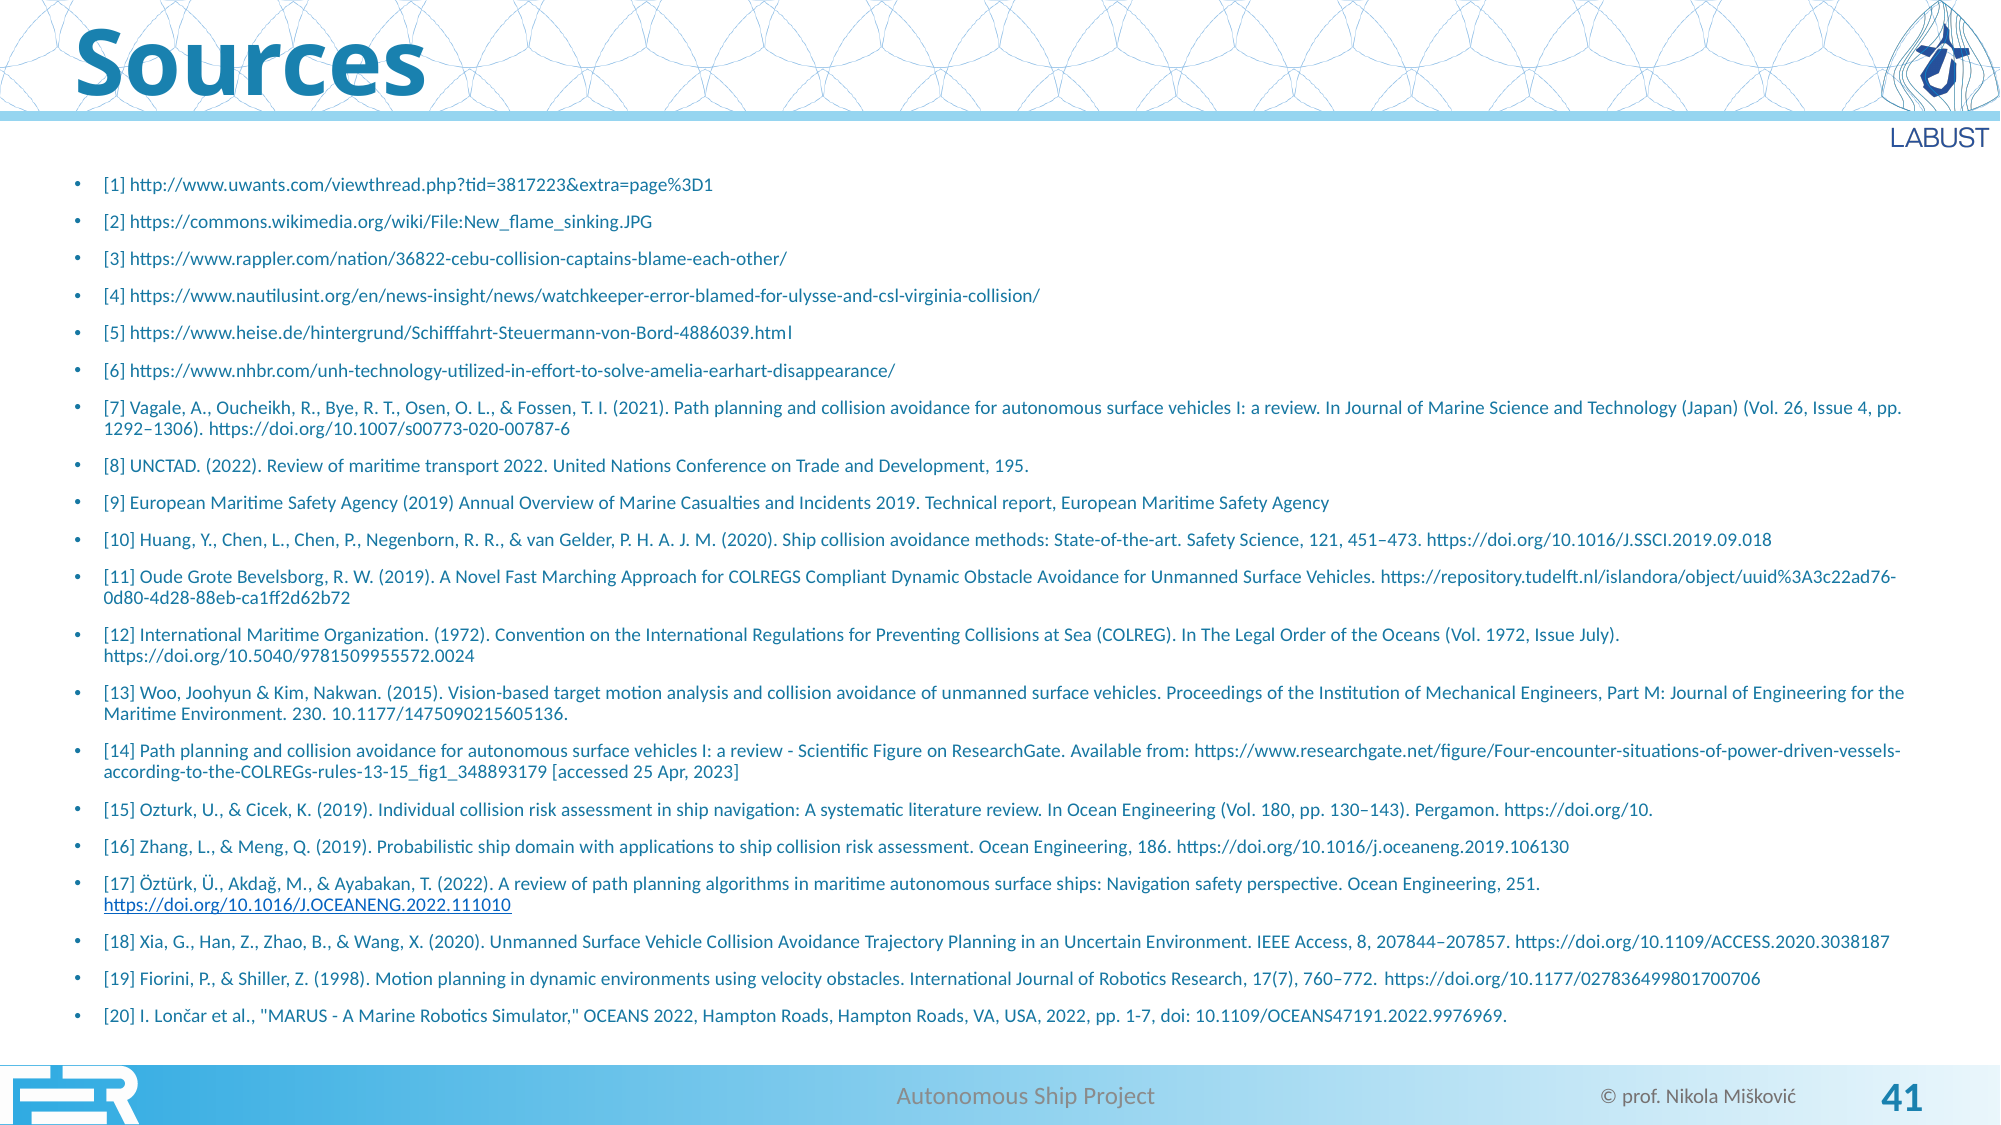

# Sources
[1] http://www.uwants.com/viewthread.php?tid=3817223&extra=page%3D1
[2] https://commons.wikimedia.org/wiki/File:New_flame_sinking.JPG
[3] https://www.rappler.com/nation/36822-cebu-collision-captains-blame-each-other/
[4] https://www.nautilusint.org/en/news-insight/news/watchkeeper-error-blamed-for-ulysse-and-csl-virginia-collision/
[5] https://www.heise.de/hintergrund/Schifffahrt-Steuermann-von-Bord-4886039.html
[6] https://www.nhbr.com/unh-technology-utilized-in-effort-to-solve-amelia-earhart-disappearance/
[7] Vagale, A., Oucheikh, R., Bye, R. T., Osen, O. L., & Fossen, T. I. (2021). Path planning and collision avoidance for autonomous surface vehicles I: a review. In Journal of Marine Science and Technology (Japan) (Vol. 26, Issue 4, pp. 1292–1306). https://doi.org/10.1007/s00773-020-00787-6
[8] UNCTAD. (2022). Review of maritime transport 2022. United Nations Conference on Trade and Development, 195.
[9] European Maritime Safety Agency (2019) Annual Overview of Marine Casualties and Incidents 2019. Technical report, European Maritime Safety Agency
[10] Huang, Y., Chen, L., Chen, P., Negenborn, R. R., & van Gelder, P. H. A. J. M. (2020). Ship collision avoidance methods: State-of-the-art. Safety Science, 121, 451–473. https://doi.org/10.1016/J.SSCI.2019.09.018
[11] Oude Grote Bevelsborg, R. W. (2019). A Novel Fast Marching Approach for COLREGS Compliant Dynamic Obstacle Avoidance for Unmanned Surface Vehicles. https://repository.tudelft.nl/islandora/object/uuid%3A3c22ad76-0d80-4d28-88eb-ca1ff2d62b72
[12] International Maritime Organization. (1972). Convention on the International Regulations for Preventing Collisions at Sea (COLREG). In The Legal Order of the Oceans (Vol. 1972, Issue July). https://doi.org/10.5040/9781509955572.0024
[13] Woo, Joohyun & Kim, Nakwan. (2015). Vision-based target motion analysis and collision avoidance of unmanned surface vehicles. Proceedings of the Institution of Mechanical Engineers, Part M: Journal of Engineering for the Maritime Environment. 230. 10.1177/1475090215605136.
[14] Path planning and collision avoidance for autonomous surface vehicles I: a review - Scientific Figure on ResearchGate. Available from: https://www.researchgate.net/figure/Four-encounter-situations-of-power-driven-vessels-according-to-the-COLREGs-rules-13-15_fig1_348893179 [accessed 25 Apr, 2023]
[15] Ozturk, U., & Cicek, K. (2019). Individual collision risk assessment in ship navigation: A systematic literature review. In Ocean Engineering (Vol. 180, pp. 130–143). Pergamon. https://doi.org/10.
[16] Zhang, L., & Meng, Q. (2019). Probabilistic ship domain with applications to ship collision risk assessment. Ocean Engineering, 186. https://doi.org/10.1016/j.oceaneng.2019.106130
[17] Öztürk, Ü., Akdağ, M., & Ayabakan, T. (2022). A review of path planning algorithms in maritime autonomous surface ships: Navigation safety perspective. Ocean Engineering, 251. https://doi.org/10.1016/J.OCEANENG.2022.111010
[18] Xia, G., Han, Z., Zhao, B., & Wang, X. (2020). Unmanned Surface Vehicle Collision Avoidance Trajectory Planning in an Uncertain Environment. IEEE Access, 8, 207844–207857. https://doi.org/10.1109/ACCESS.2020.3038187
[19] Fiorini, P., & Shiller, Z. (1998). Motion planning in dynamic environments using velocity obstacles. International Journal of Robotics Research, 17(7), 760–772. https://doi.org/10.1177/027836499801700706
[20] I. Lončar et al., "MARUS - A Marine Robotics Simulator," OCEANS 2022, Hampton Roads, Hampton Roads, VA, USA, 2022, pp. 1-7, doi: 10.1109/OCEANS47191.2022.9976969.
Guidance and Control of Marine Vehicles
41